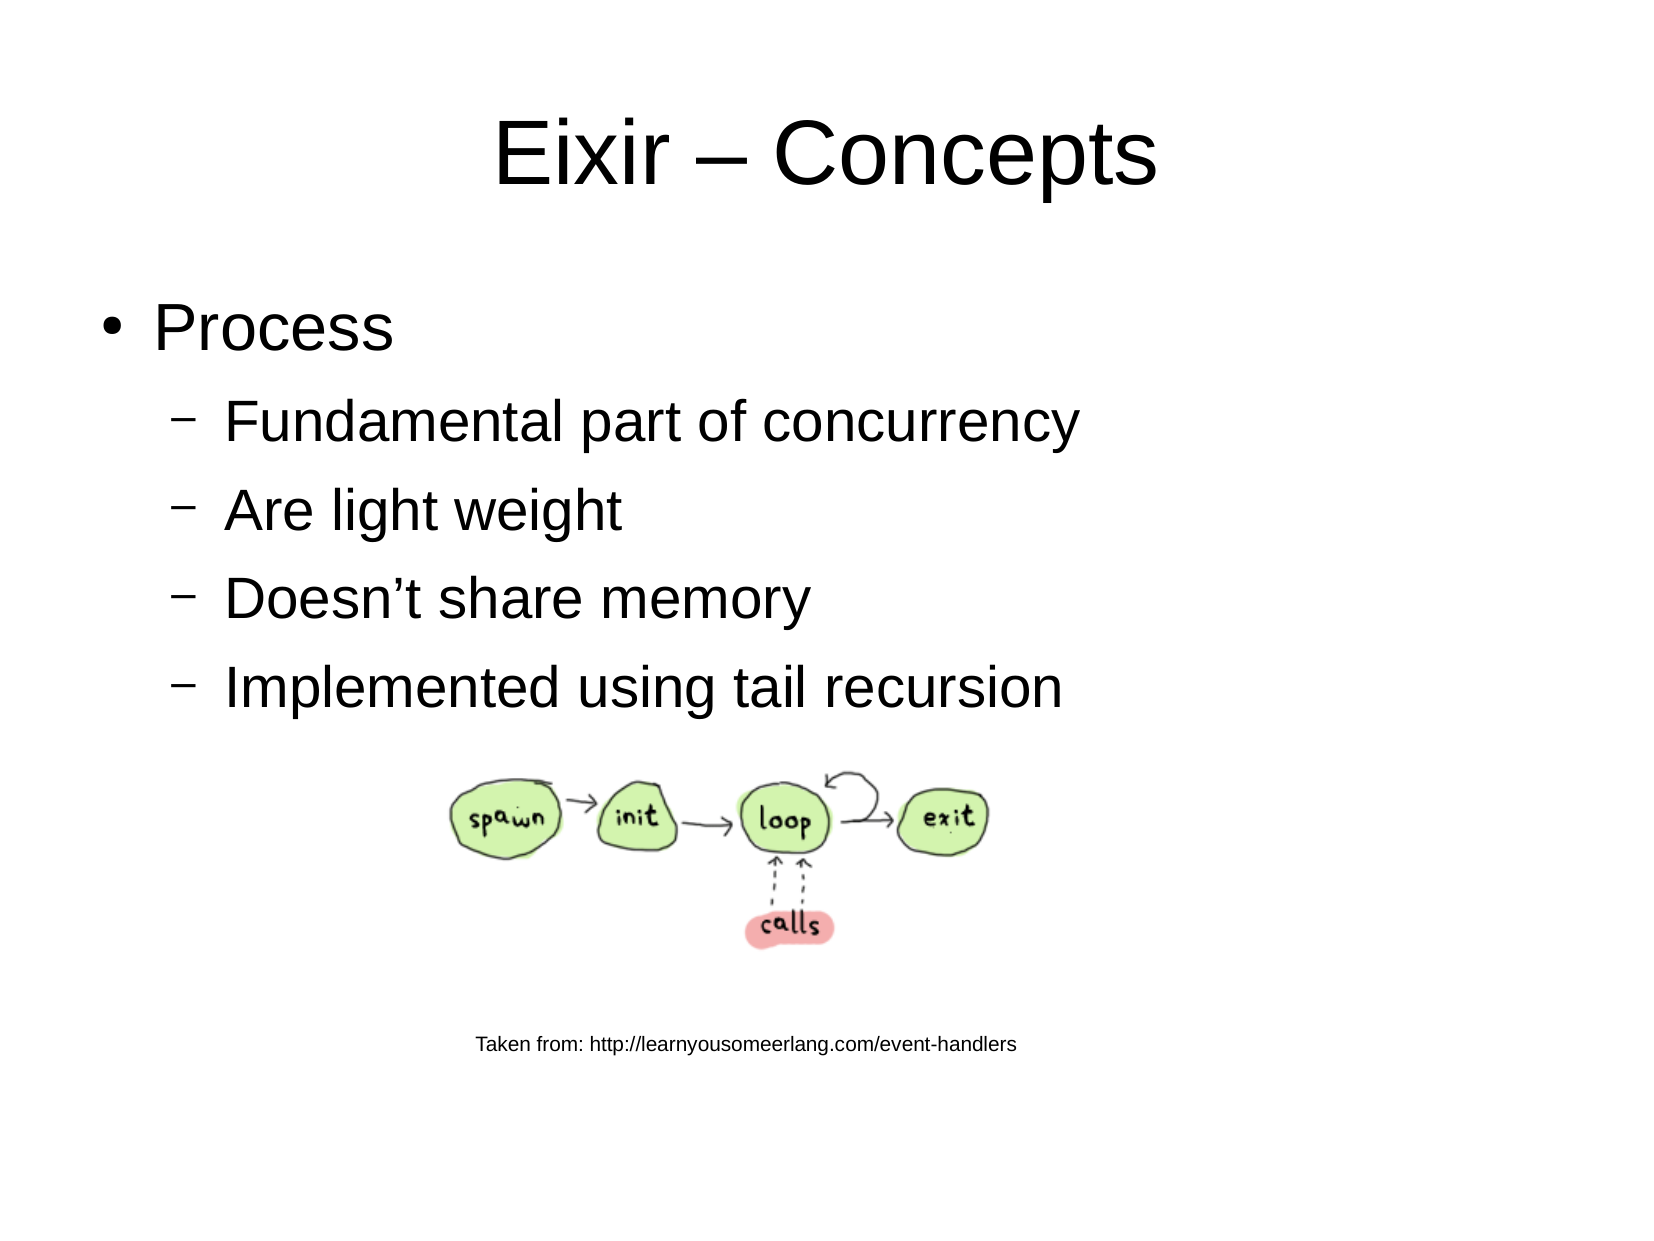

# Eixir – Concepts
Process
Fundamental part of concurrency
Are light weight
Doesn’t share memory
Implemented using tail recursion
Taken from: http://learnyousomeerlang.com/event-handlers